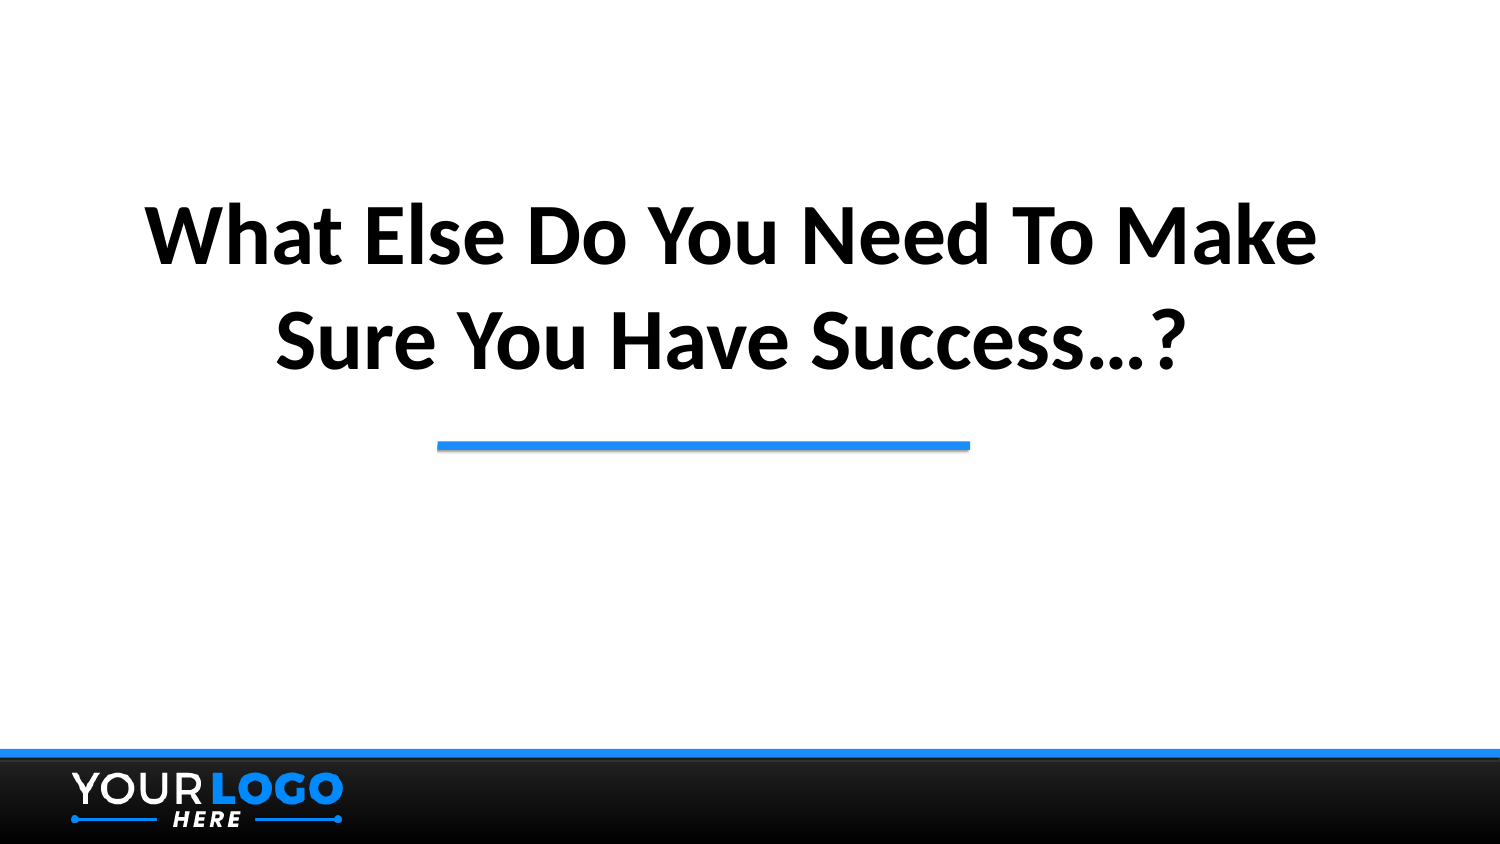

What Else Do You Need To Make Sure You Have Success…?